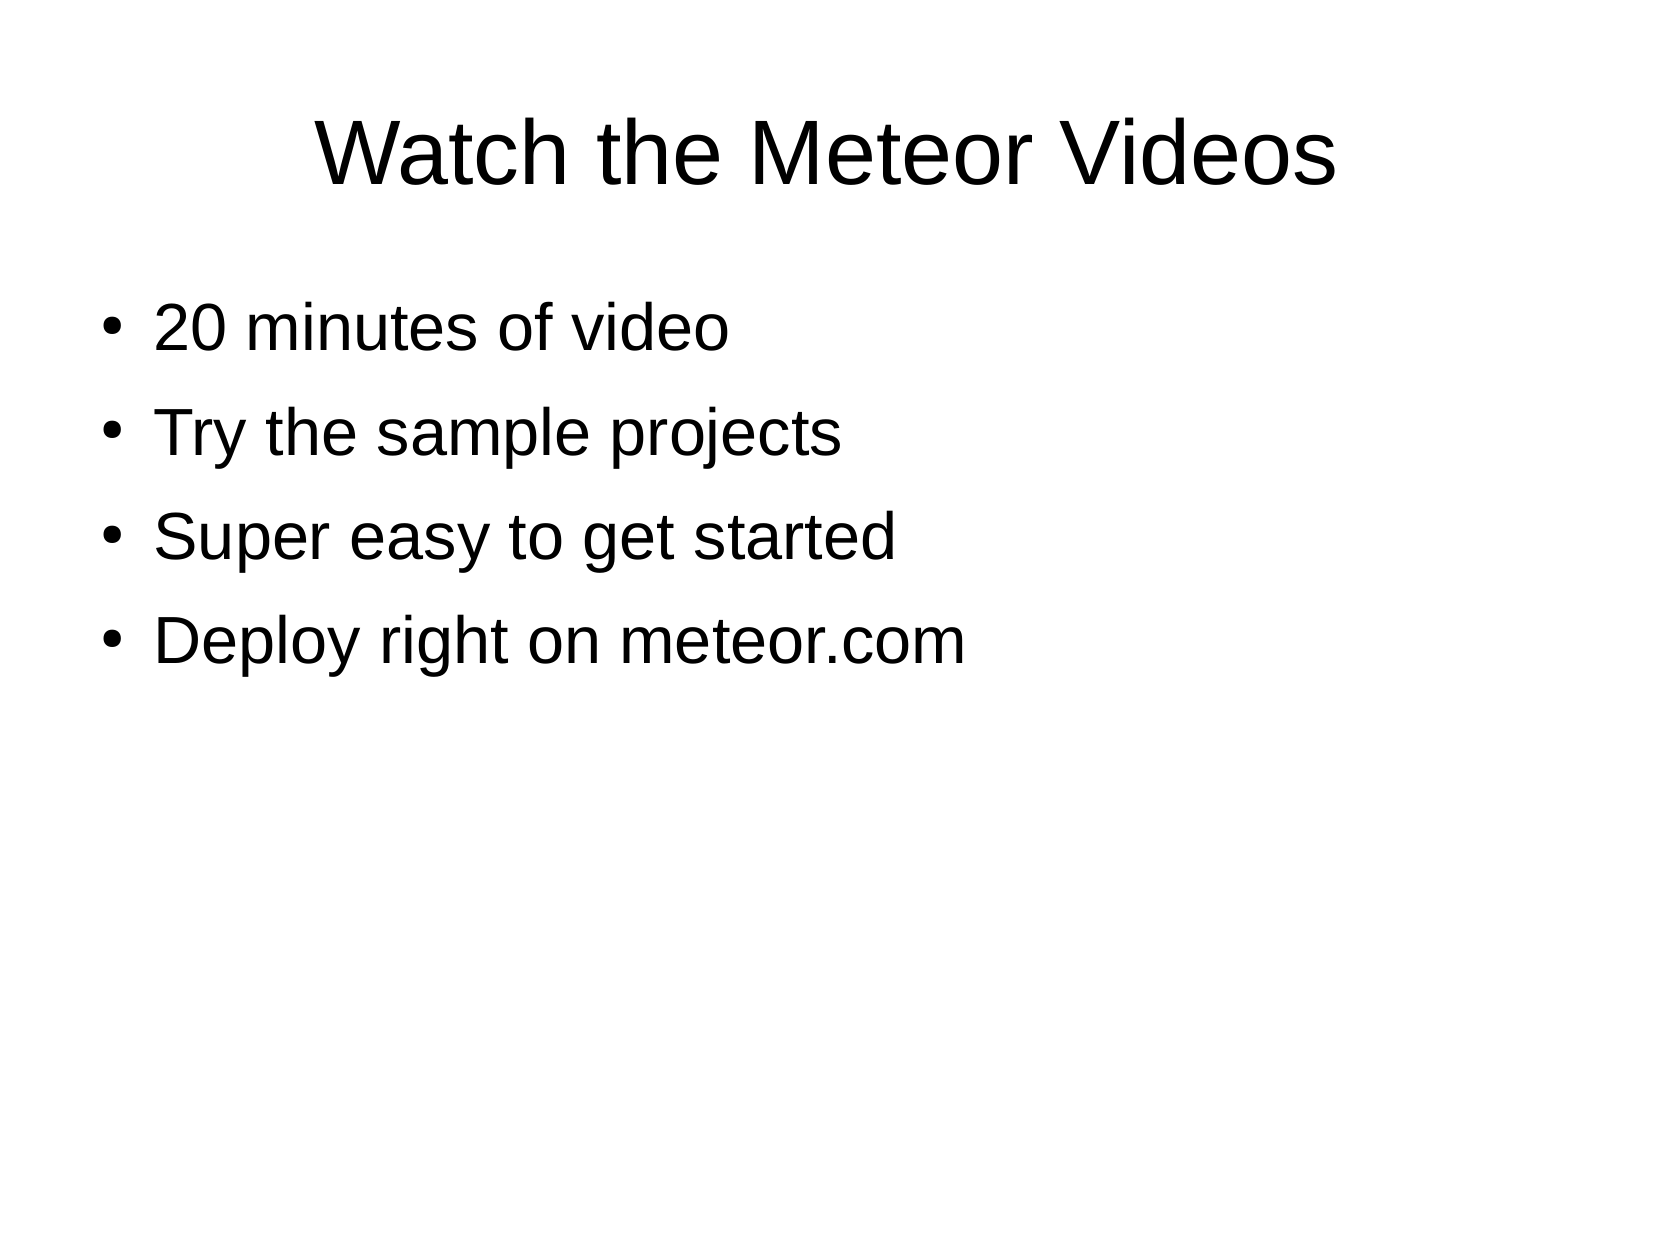

# Watch the Meteor Videos
20 minutes of video
Try the sample projects
Super easy to get started
Deploy right on meteor.com